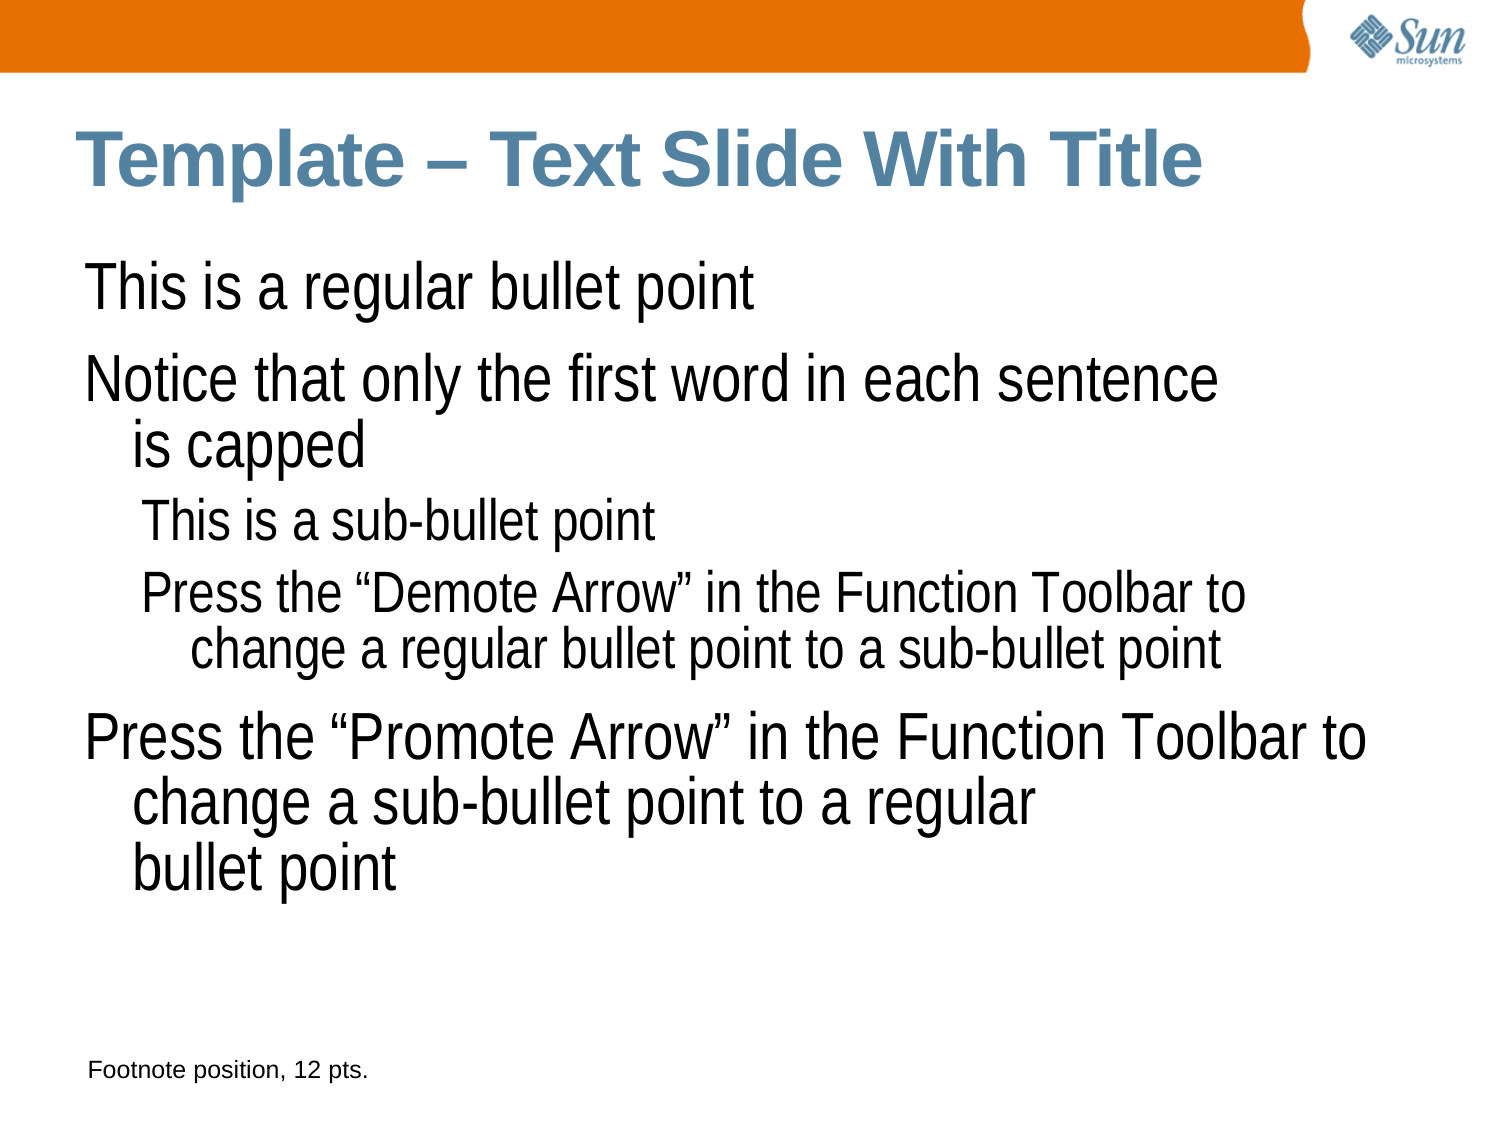

# Template – Text Slide With Title
This is a regular bullet point
Notice that only the first word in each sentence
is capped
This is a sub-bullet point
Press the “Demote Arrow” in the Function Toolbar to change a regular bullet point to a sub-bullet point
Press the “Promote Arrow” in the Function Toolbar to change a sub-bullet point to a regular
bullet point
Footnote position, 12 pts.